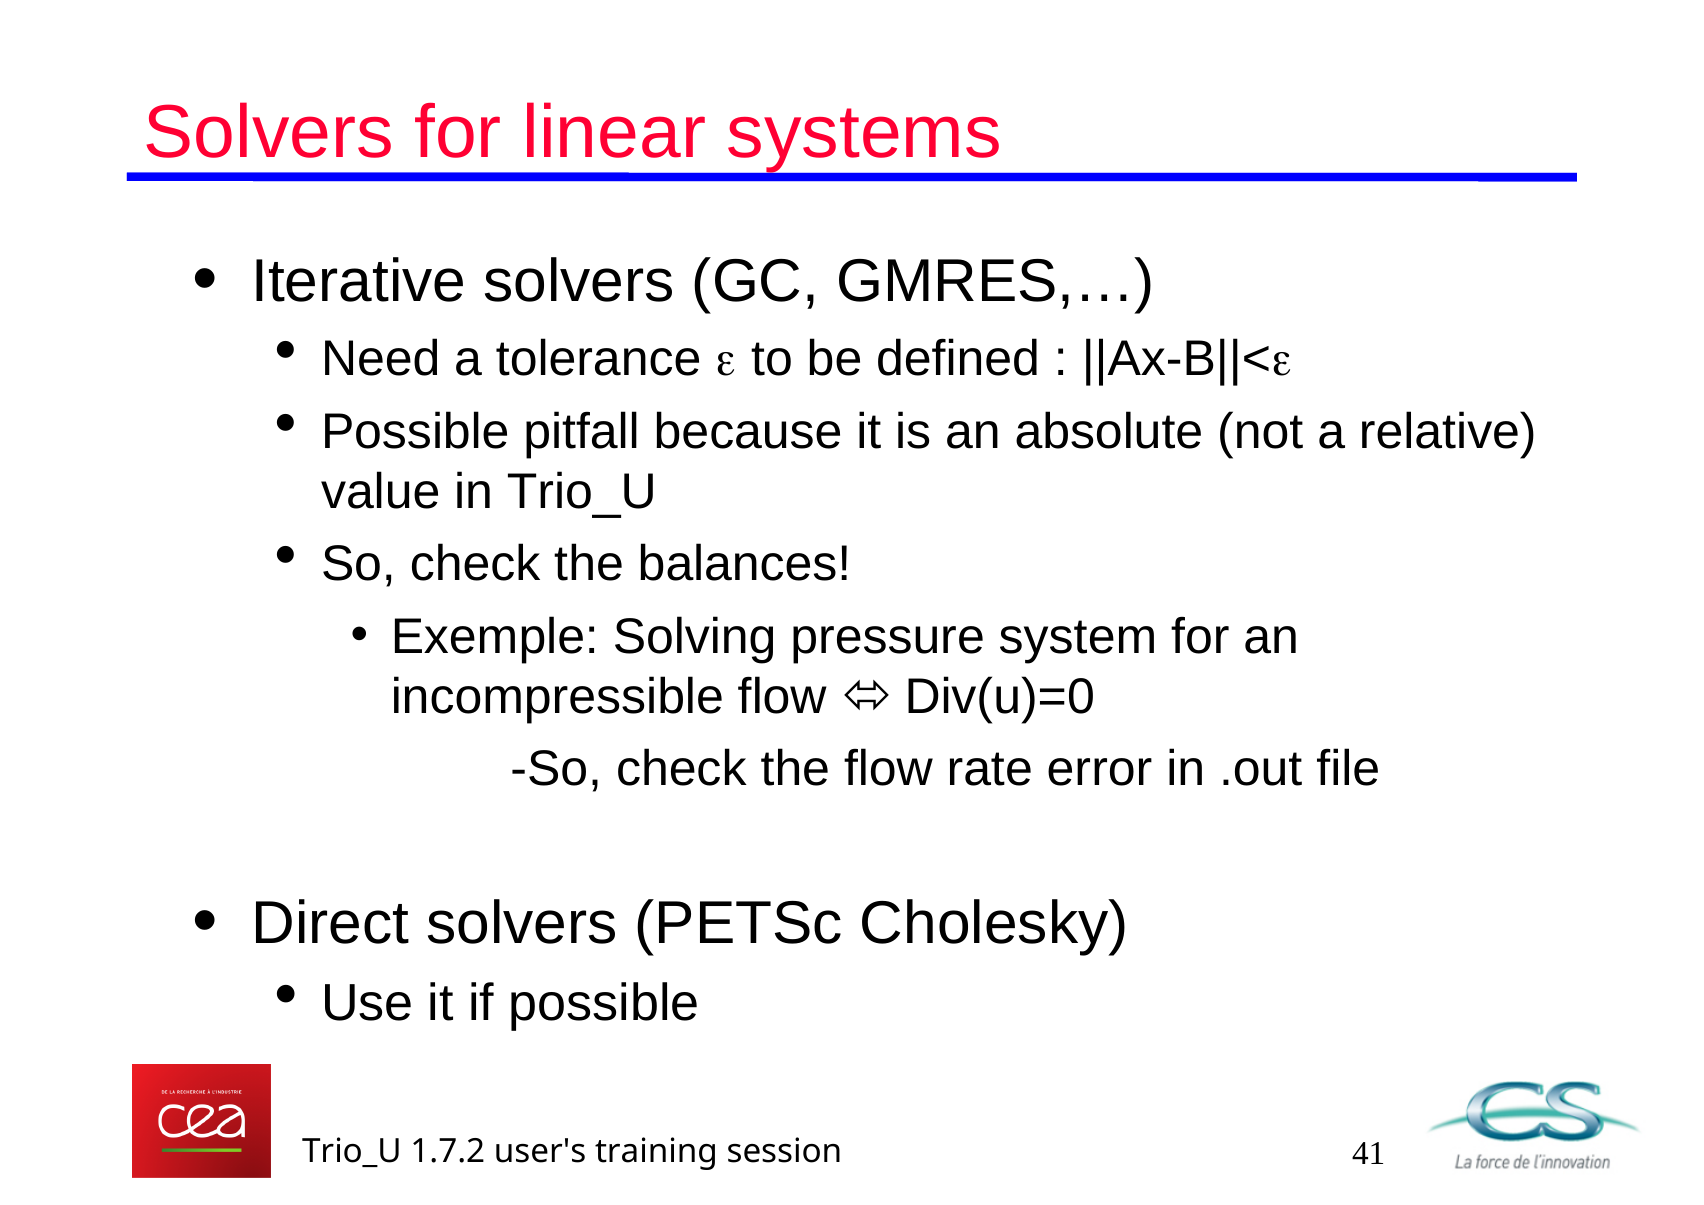

# Solvers for linear systems
Iterative solvers (GC, GMRES,…)
Need a tolerance  to be defined : ||Ax-B||<
Possible pitfall because it is an absolute (not a relative) value in Trio_U
So, check the balances!
Exemple: Solving pressure system for an incompressible flow  Div(u)=0
-So, check the flow rate error in .out file
Direct solvers (PETSc Cholesky)
Use it if possible
Trio_U 1.7.2 user's training session
41